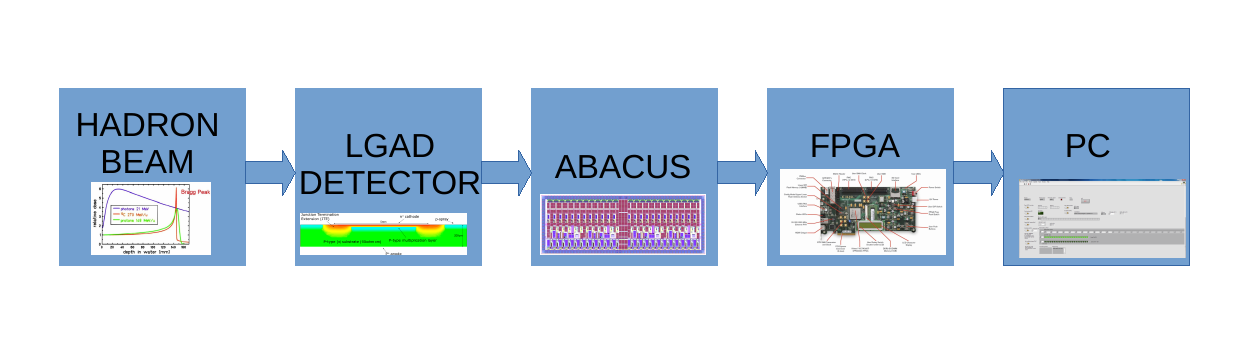

HADRON
BEAM
LGAD
DETECTOR
FPGA
PC
ABACUS